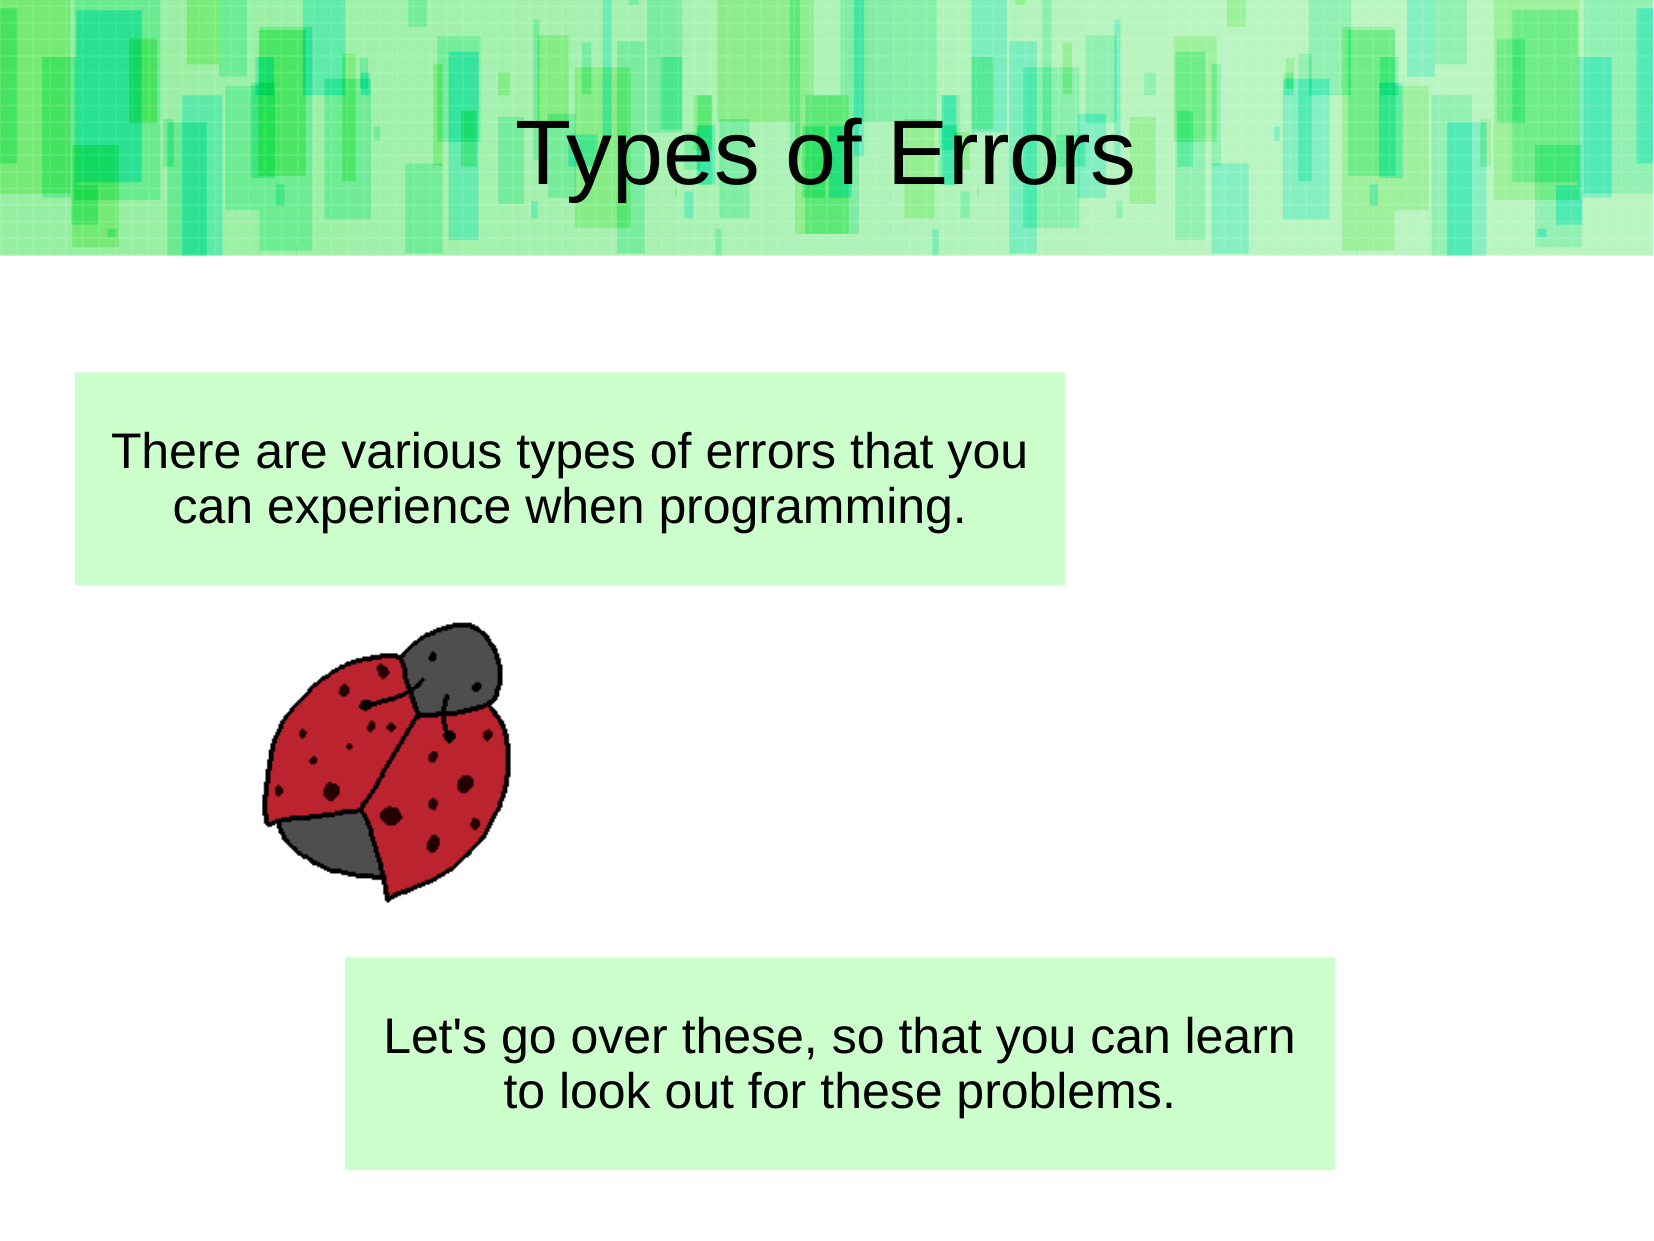

# Types of Errors
There are various types of errors that you can experience when programming.
Let's go over these, so that you can learn to look out for these problems.